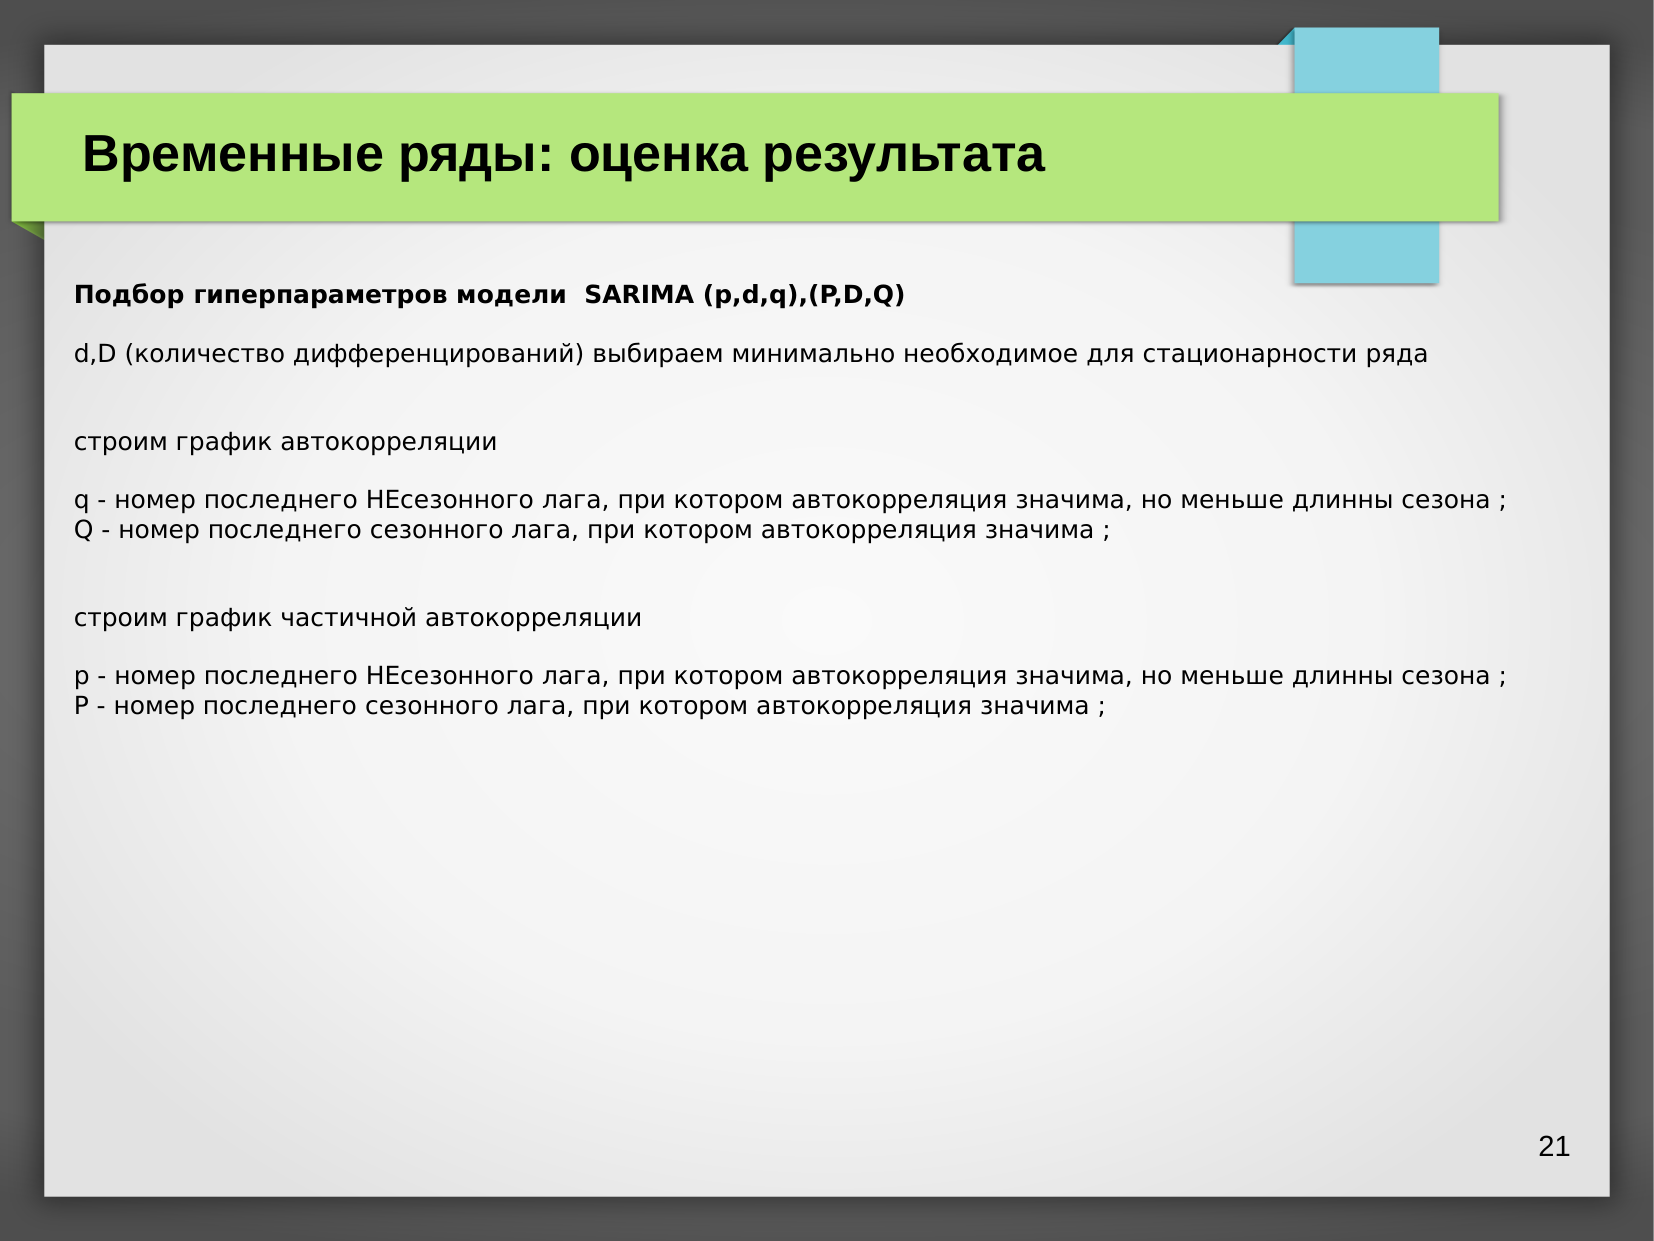

# Временные ряды: оценка результата
Подбор гиперпараметров модели SARIMA (p,d,q),(P,D,Q)
d,D (количество дифференцирований) выбираем минимально необходимое для стационарности ряда
строим график автокорреляции
q - номер последнего НЕсезонного лага, при котором автокорреляция значима, но меньше длинны сезона ;
Q - номер последнего сезонного лага, при котором автокорреляция значима ;
строим график частичной автокорреляции
p - номер последнего НЕсезонного лага, при котором автокорреляция значима, но меньше длинны сезона ;
P - номер последнего сезонного лага, при котором автокорреляция значима ;
21